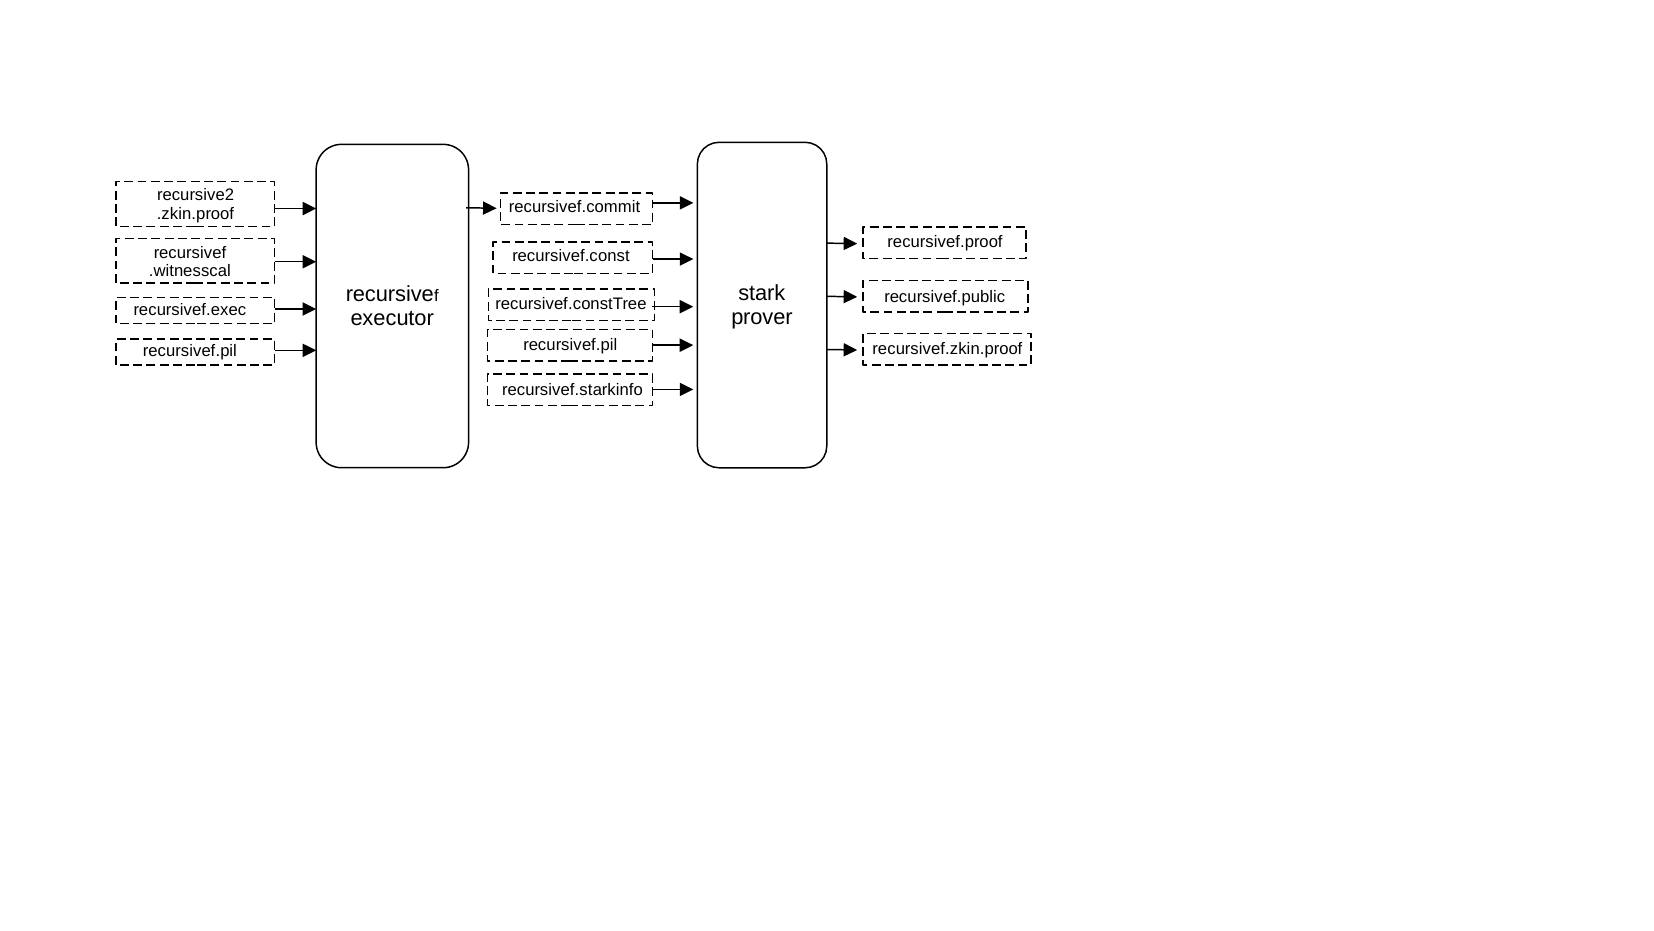

stark
prover
recursivef
executor
recursive2
.zkin.proof
recursivef.commit
recursivef.proof
recursivef.const
recursivef
.witnesscal
recursivef.public
recursivef.constTree
recursivef.exec
recursivef.pil
recursivef.zkin.proof
recursivef.pil
recursivef.starkinfo